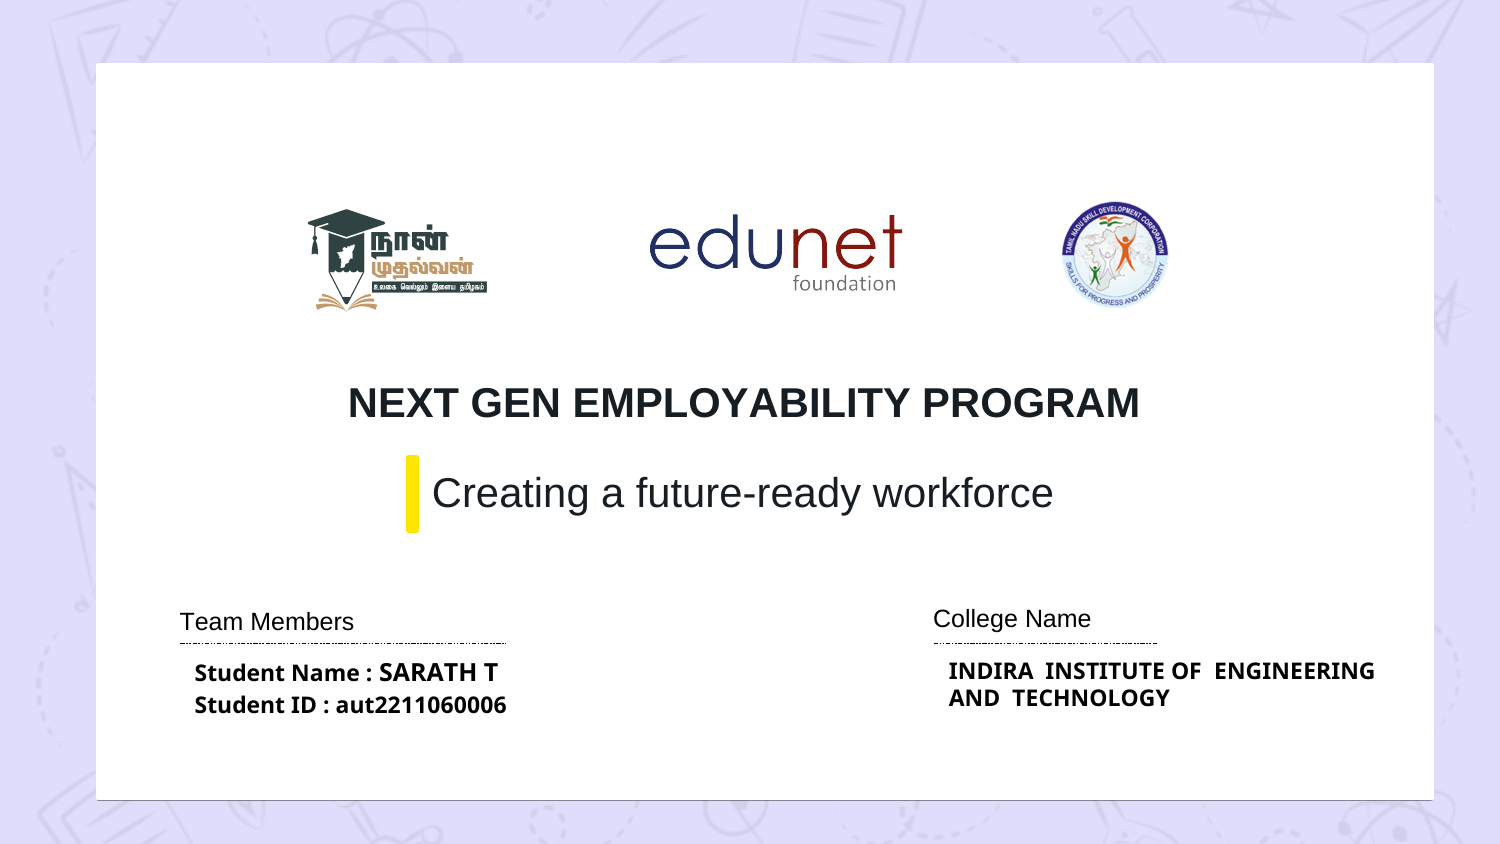

NEXT GEN EMPLOYABILITY PROGRAM
Creating a future-ready workforce
College Name
Team Members
Student Name : SARATH T
Student ID : aut2211060006
INDIRA INSTITUTE OF ENGINEERING AND TECHNOLOGY